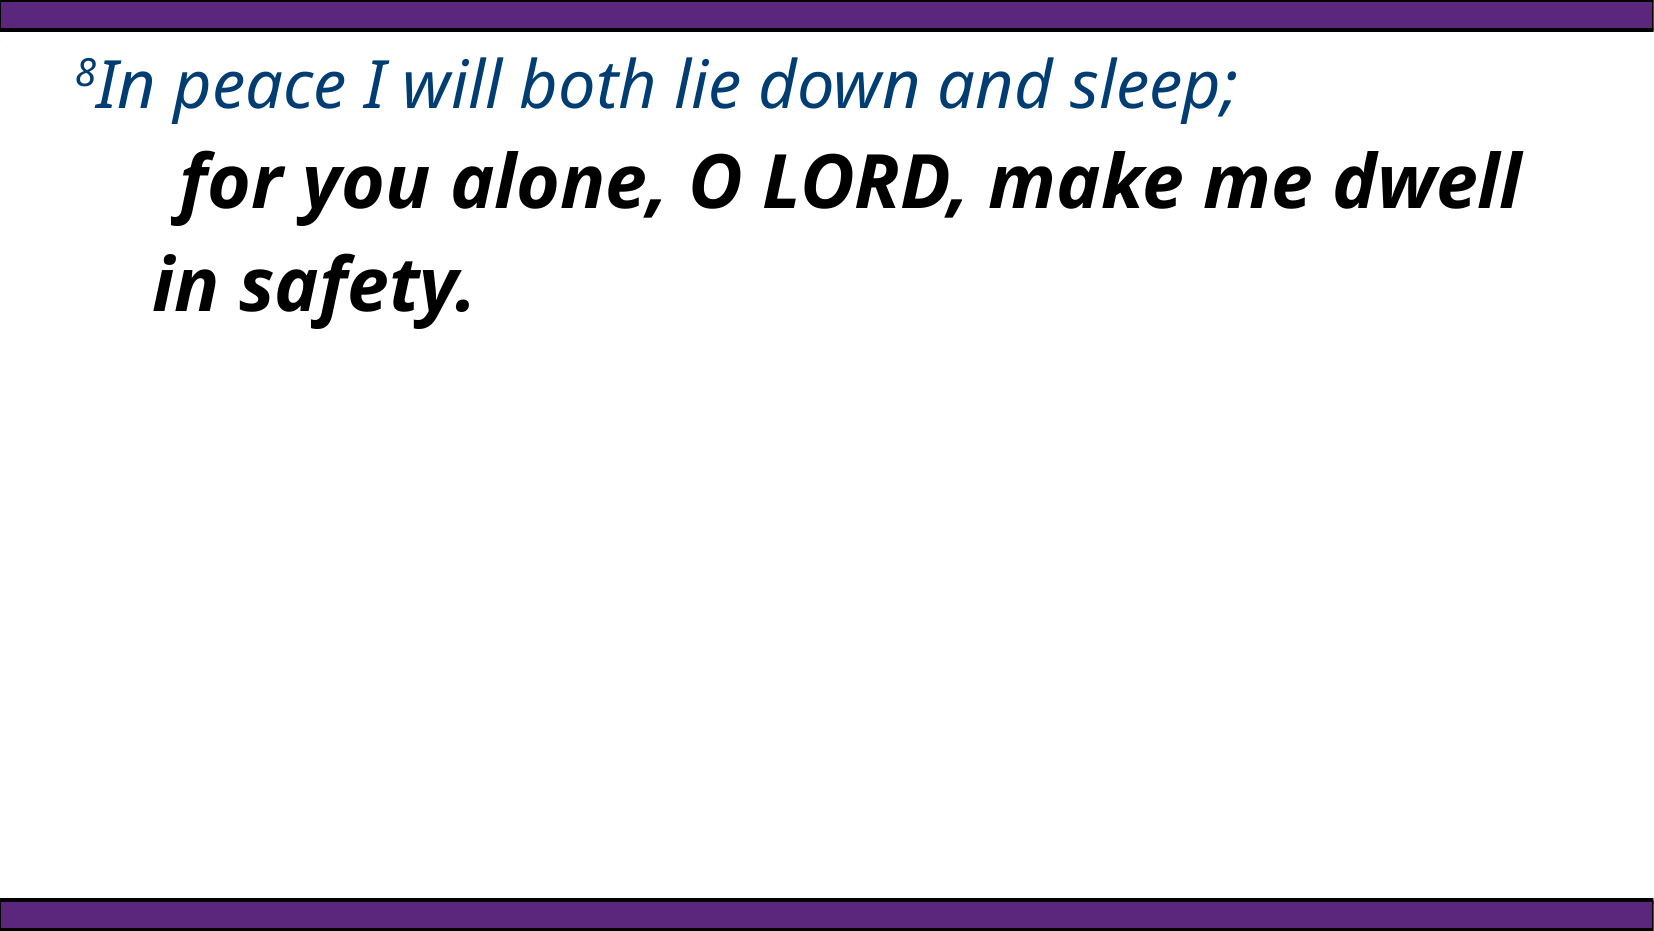

8In peace I will both lie down and sleep;
 for you alone, O LORD, make me dwell
 in safety.